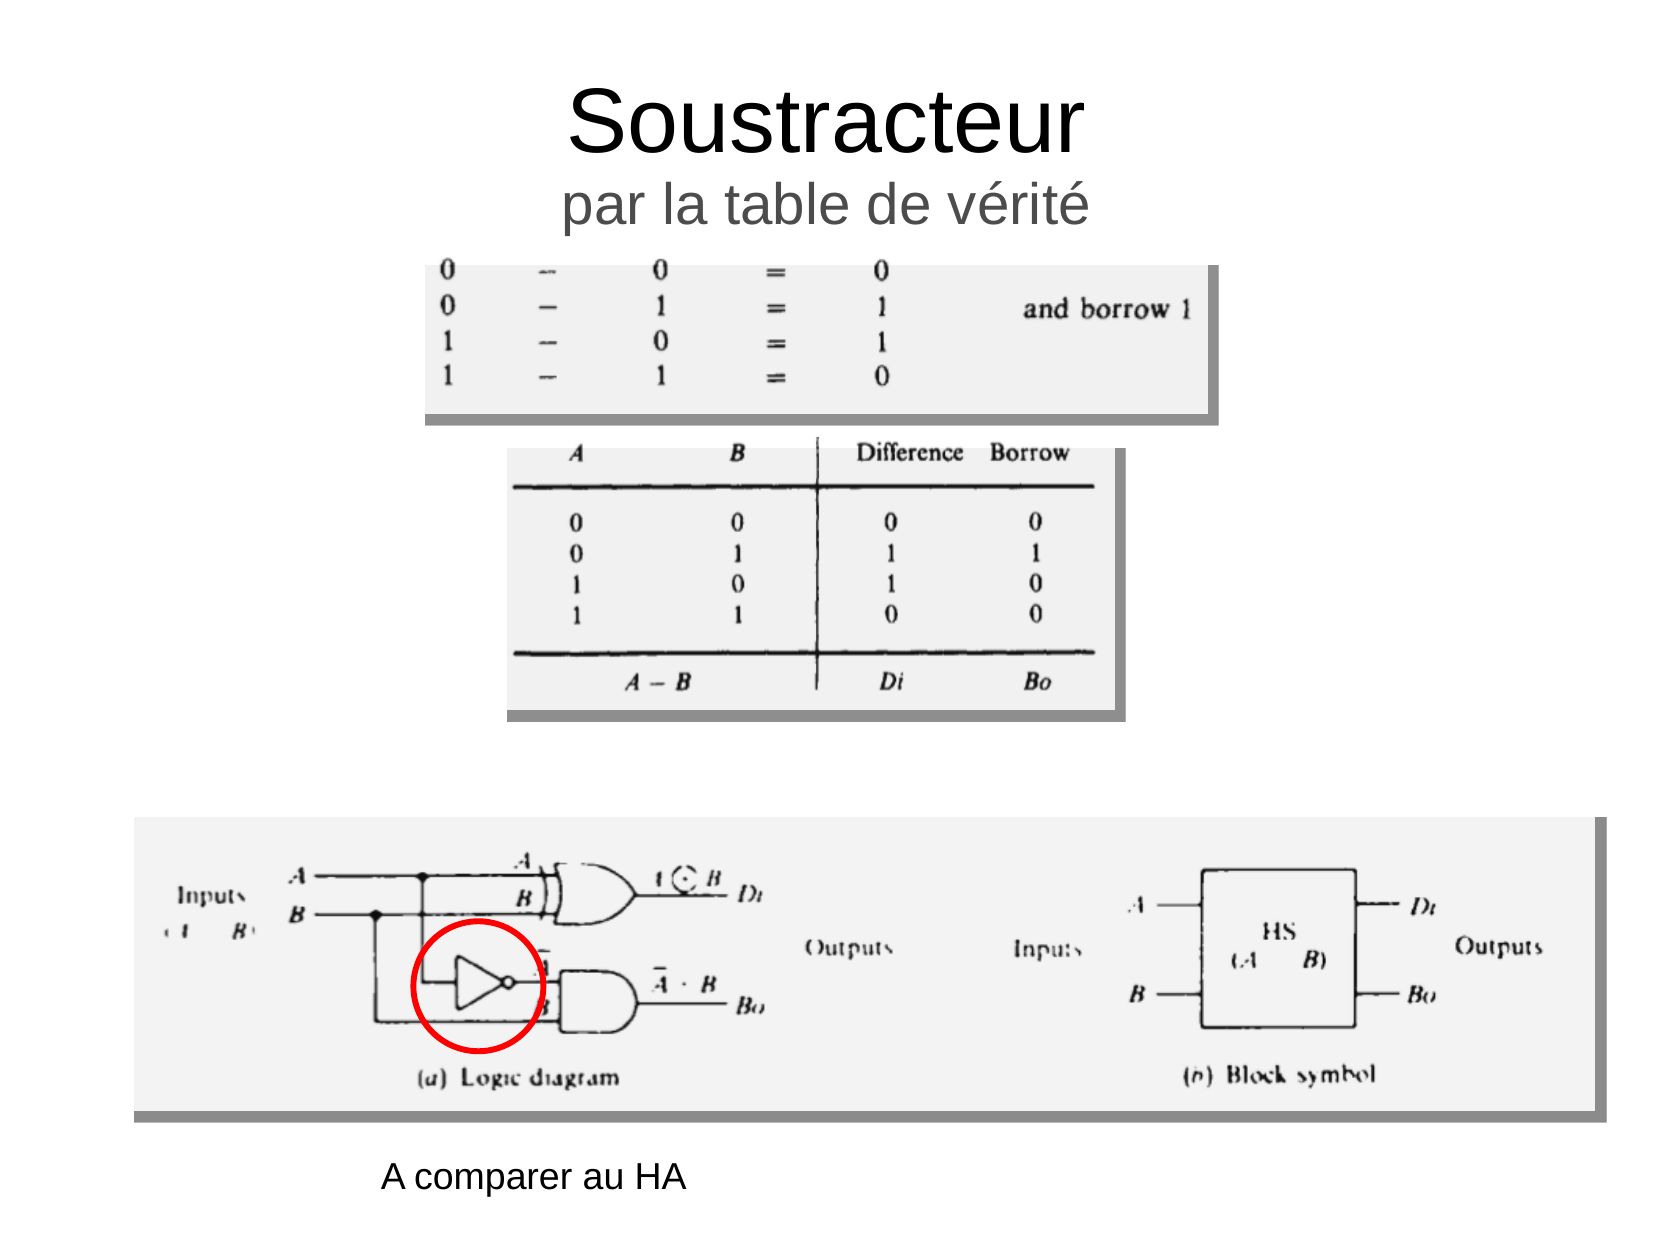

# Soustracteur par la table de vérité
A comparer au HA